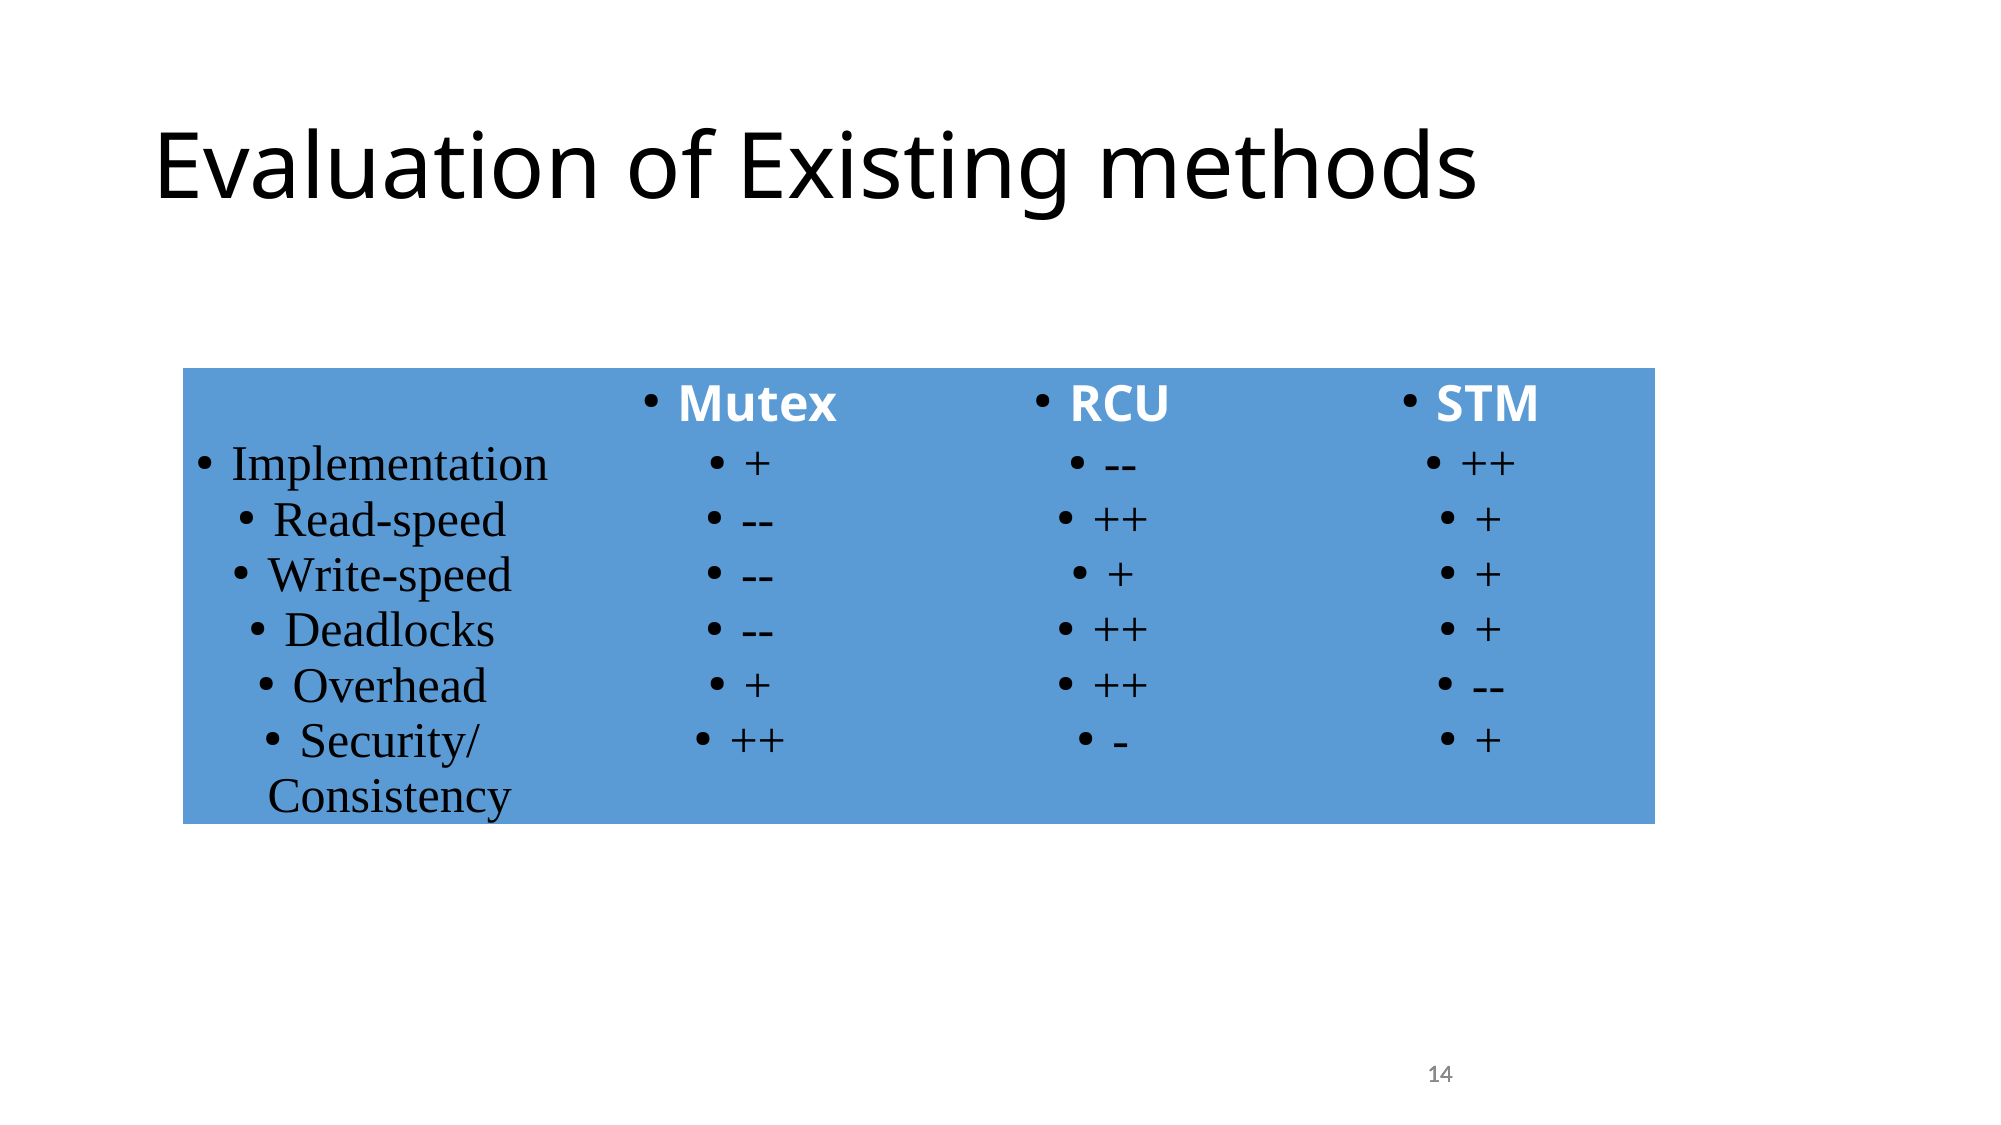

# Evaluation of Existing methods
| | Mutex | RCU | STM |
| --- | --- | --- | --- |
| Implementation | + | -- | ++ |
| Read-speed | -- | ++ | + |
| Write-speed | -- | + | + |
| Deadlocks | -- | ++ | + |
| Overhead | + | ++ | -- |
| Security/Consistency | ++ | - | + |